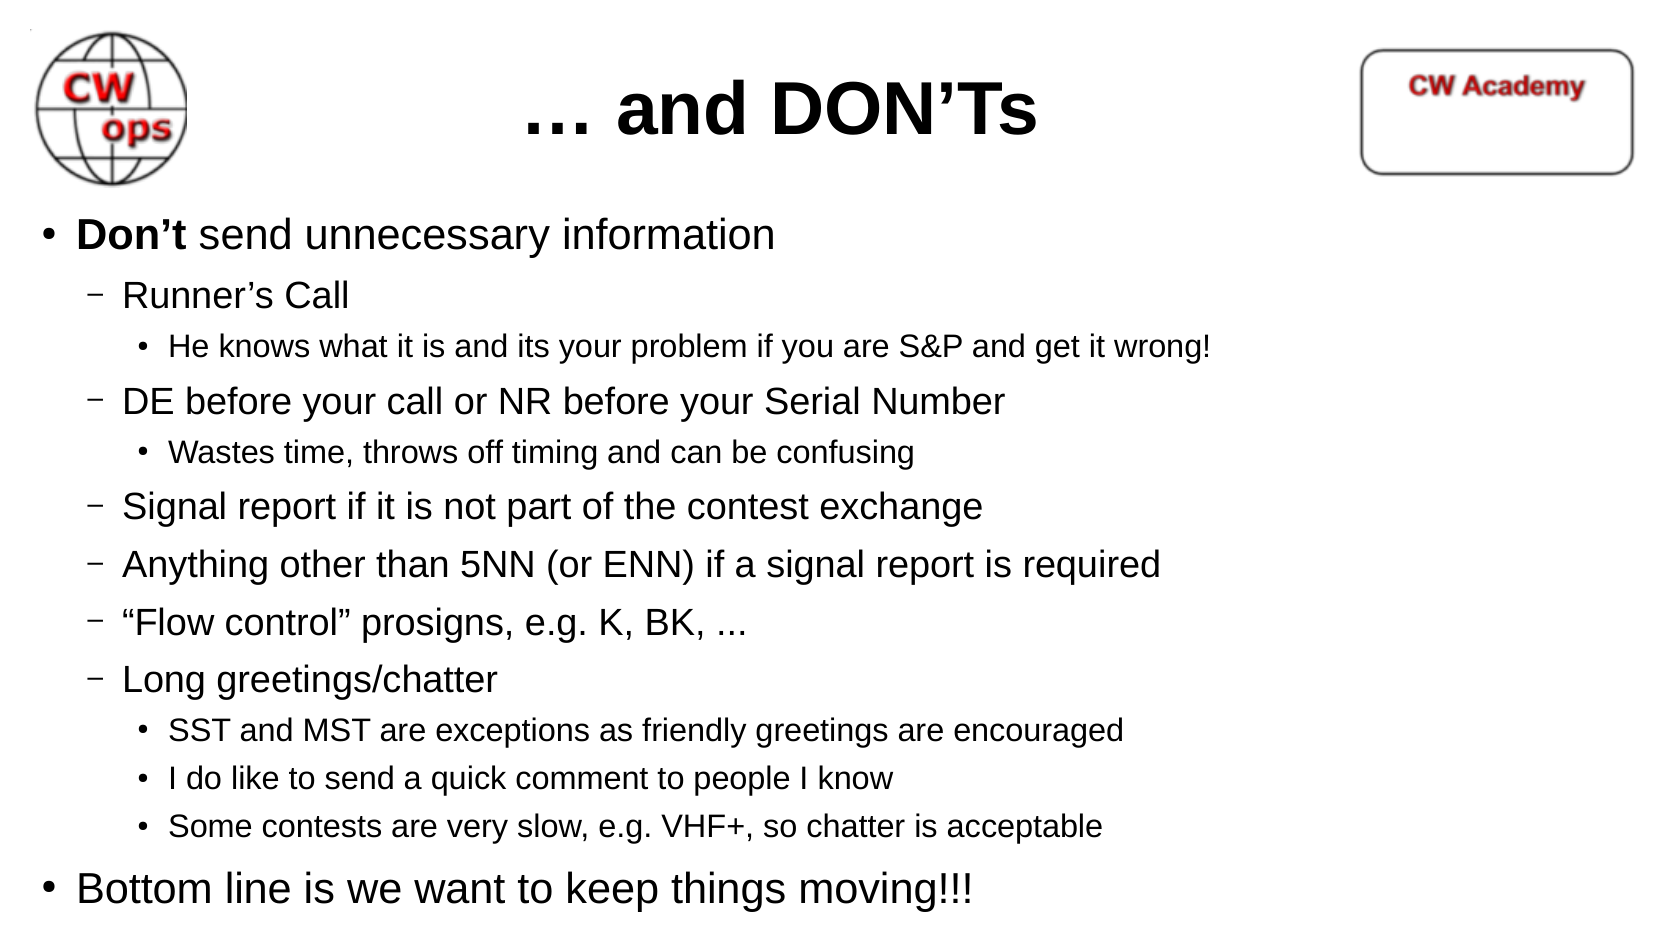

# … and DON’Ts
Don’t send unnecessary information
Runner’s Call
He knows what it is and its your problem if you are S&P and get it wrong!
DE before your call or NR before your Serial Number
Wastes time, throws off timing and can be confusing
Signal report if it is not part of the contest exchange
Anything other than 5NN (or ENN) if a signal report is required
“Flow control” prosigns, e.g. K, BK, ...
Long greetings/chatter
SST and MST are exceptions as friendly greetings are encouraged
I do like to send a quick comment to people I know
Some contests are very slow, e.g. VHF+, so chatter is acceptable
Bottom line is we want to keep things moving!!!